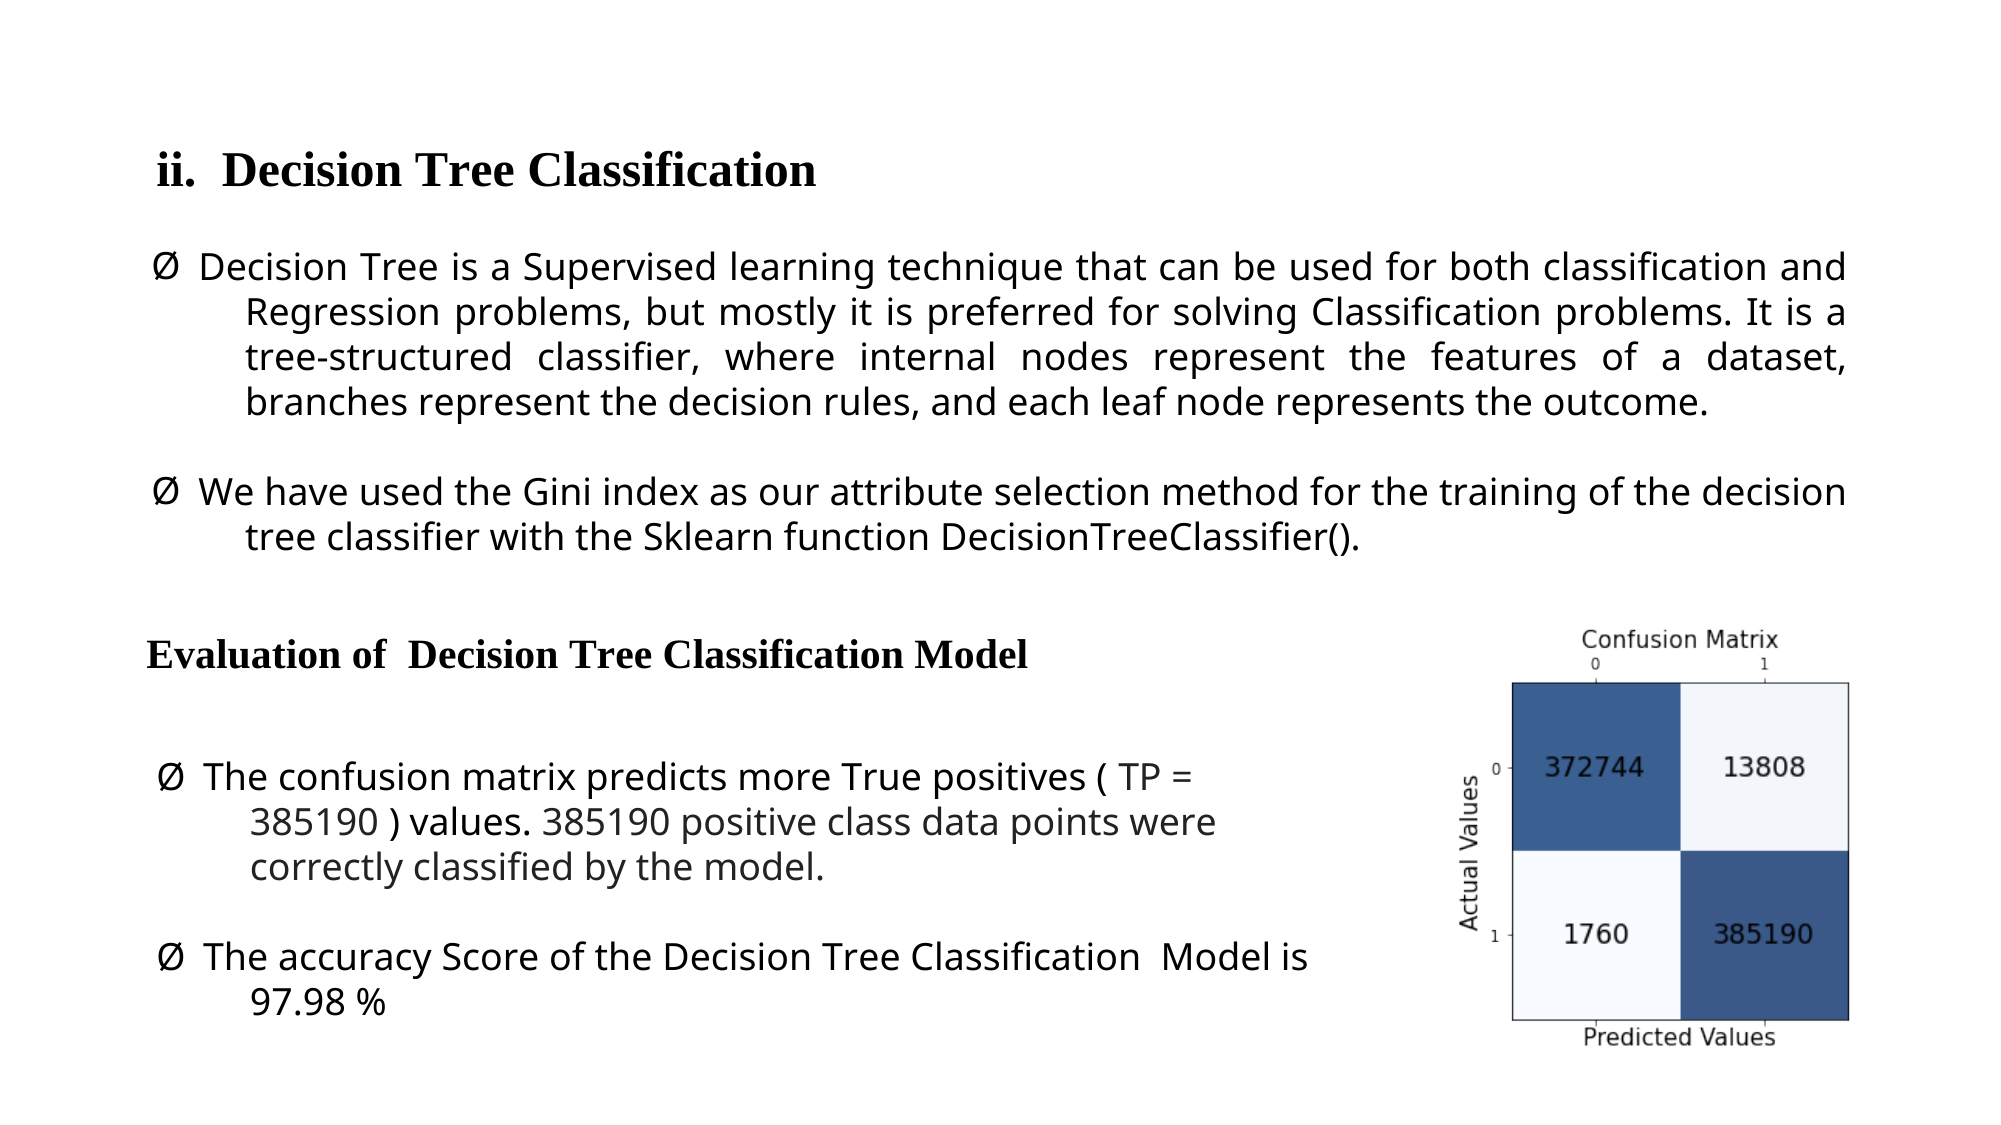

Decision Tree Classification
Decision Tree is a Supervised learning technique that can be used for both classification and Regression problems, but mostly it is preferred for solving Classification problems. It is a tree-structured classifier, where internal nodes represent the features of a dataset, branches represent the decision rules, and each leaf node represents the outcome.
We have used the Gini index as our attribute selection method for the training of the decision tree classifier with the Sklearn function DecisionTreeClassifier().
Evaluation of Decision Tree Classification Model
The confusion matrix predicts more True positives ( TP = 385190 ) values. 385190 positive class data points were correctly classified by the model.
The accuracy Score of the Decision Tree Classification Model is 97.98 %